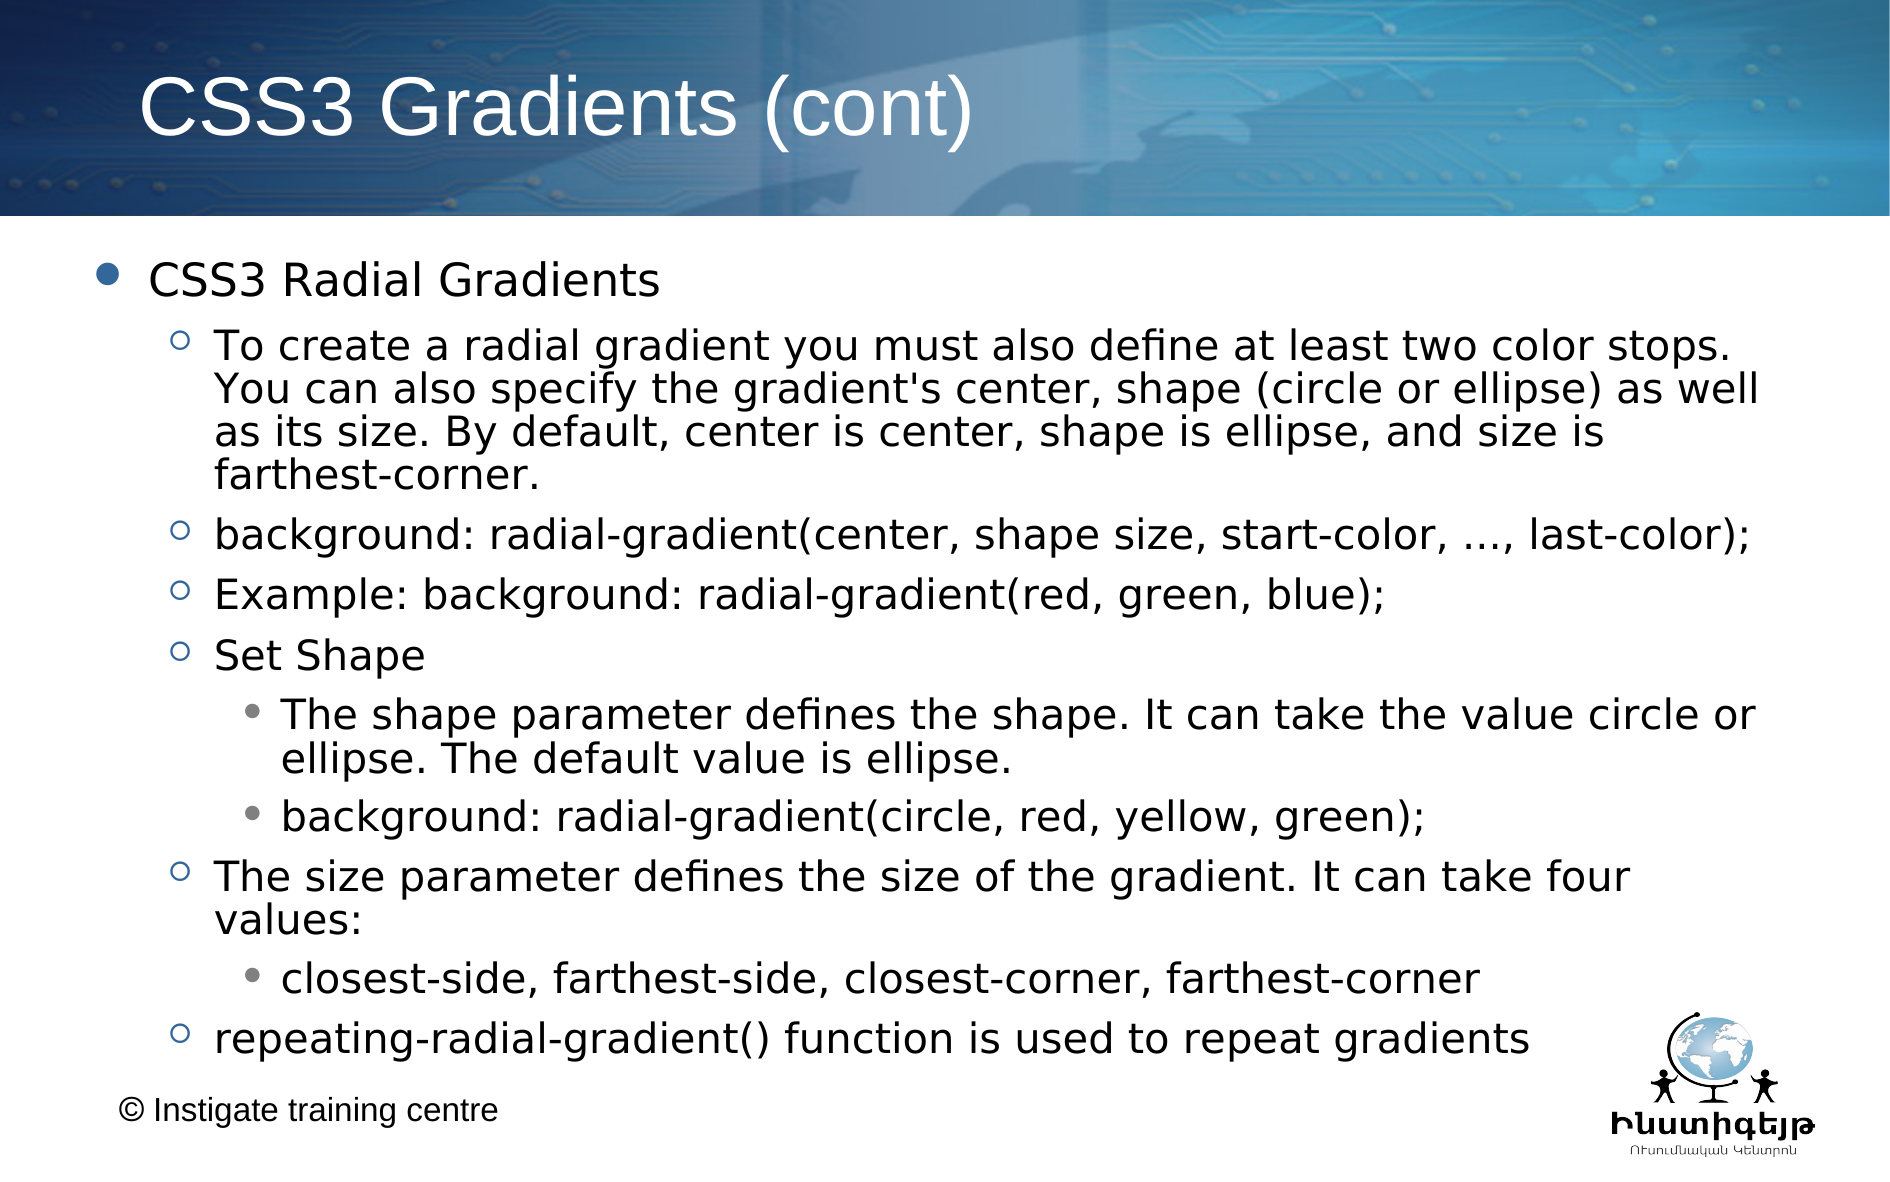

CSS3 Gradients (cont)
# CSS3 Radial Gradients
To create a radial gradient you must also define at least two color stops. You can also specify the gradient's center, shape (circle or ellipse) as well as its size. By default, center is center, shape is ellipse, and size is farthest-corner.
background: radial-gradient(center, shape size, start-color, ..., last-color);
Example: background: radial-gradient(red, green, blue);
Set Shape
The shape parameter defines the shape. It can take the value circle or ellipse. The default value is ellipse.
background: radial-gradient(circle, red, yellow, green);
The size parameter defines the size of the gradient. It can take four values:
closest-side, farthest-side, closest-corner, farthest-corner
repeating-radial-gradient() function is used to repeat gradients